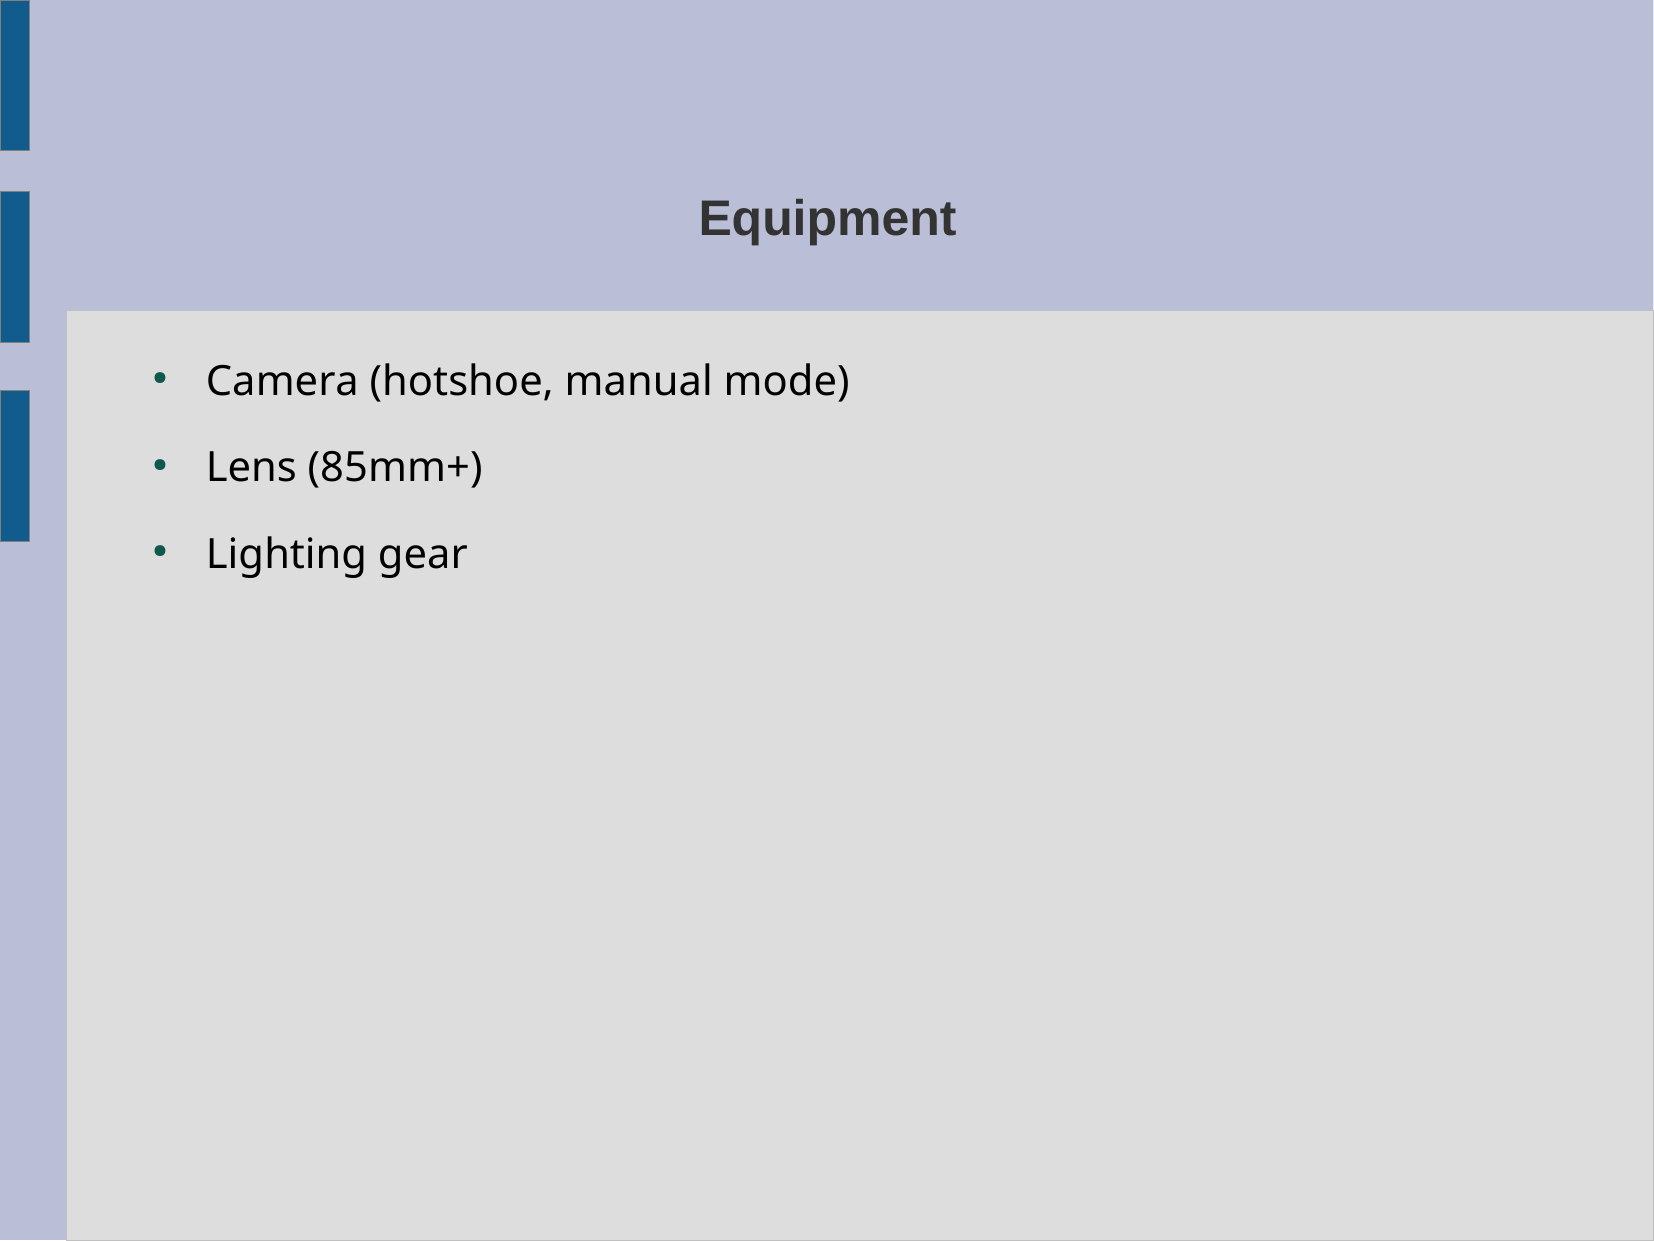

# Equipment
Camera (hotshoe, manual mode)
Lens (85mm+)
Lighting gear